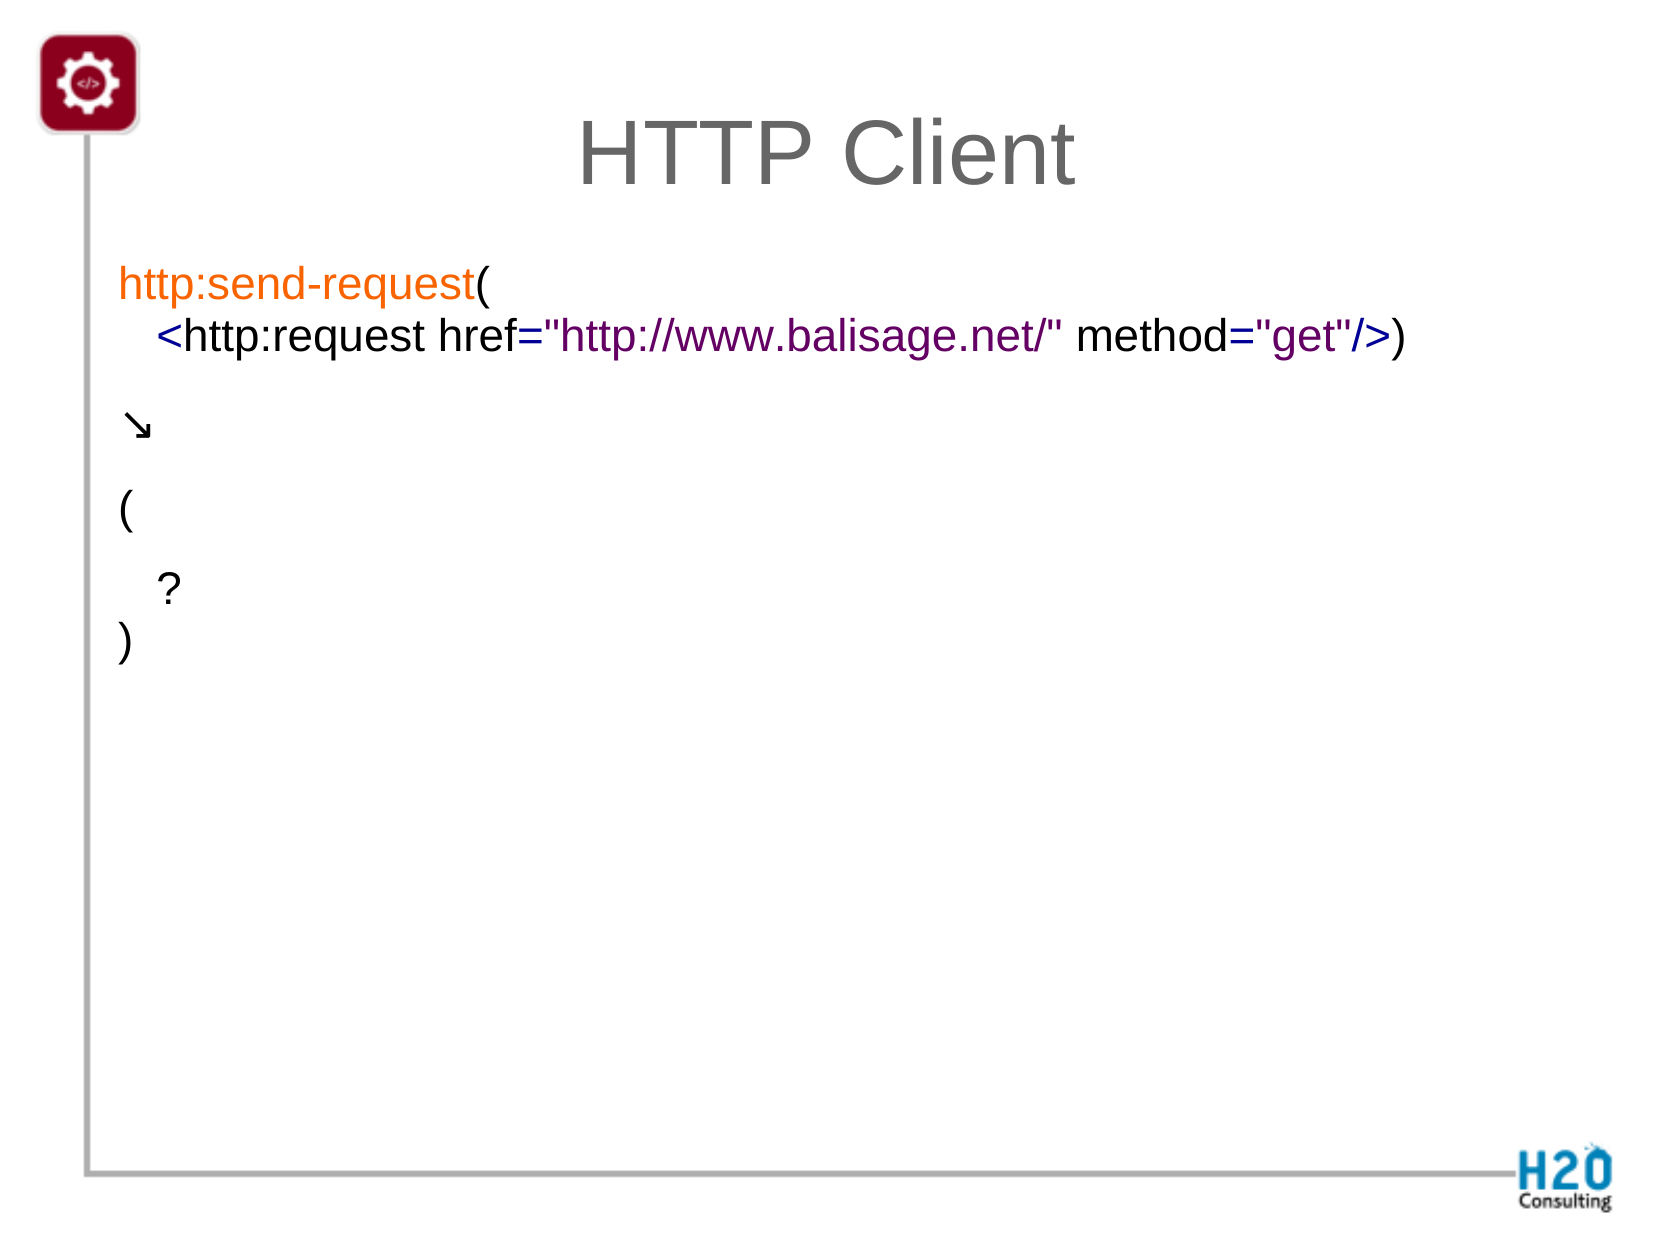

# HTTP Client
http:send-request(
 <http:request href="http://www.balisage.net/" method="get"/>)
↘
(
 ?
)